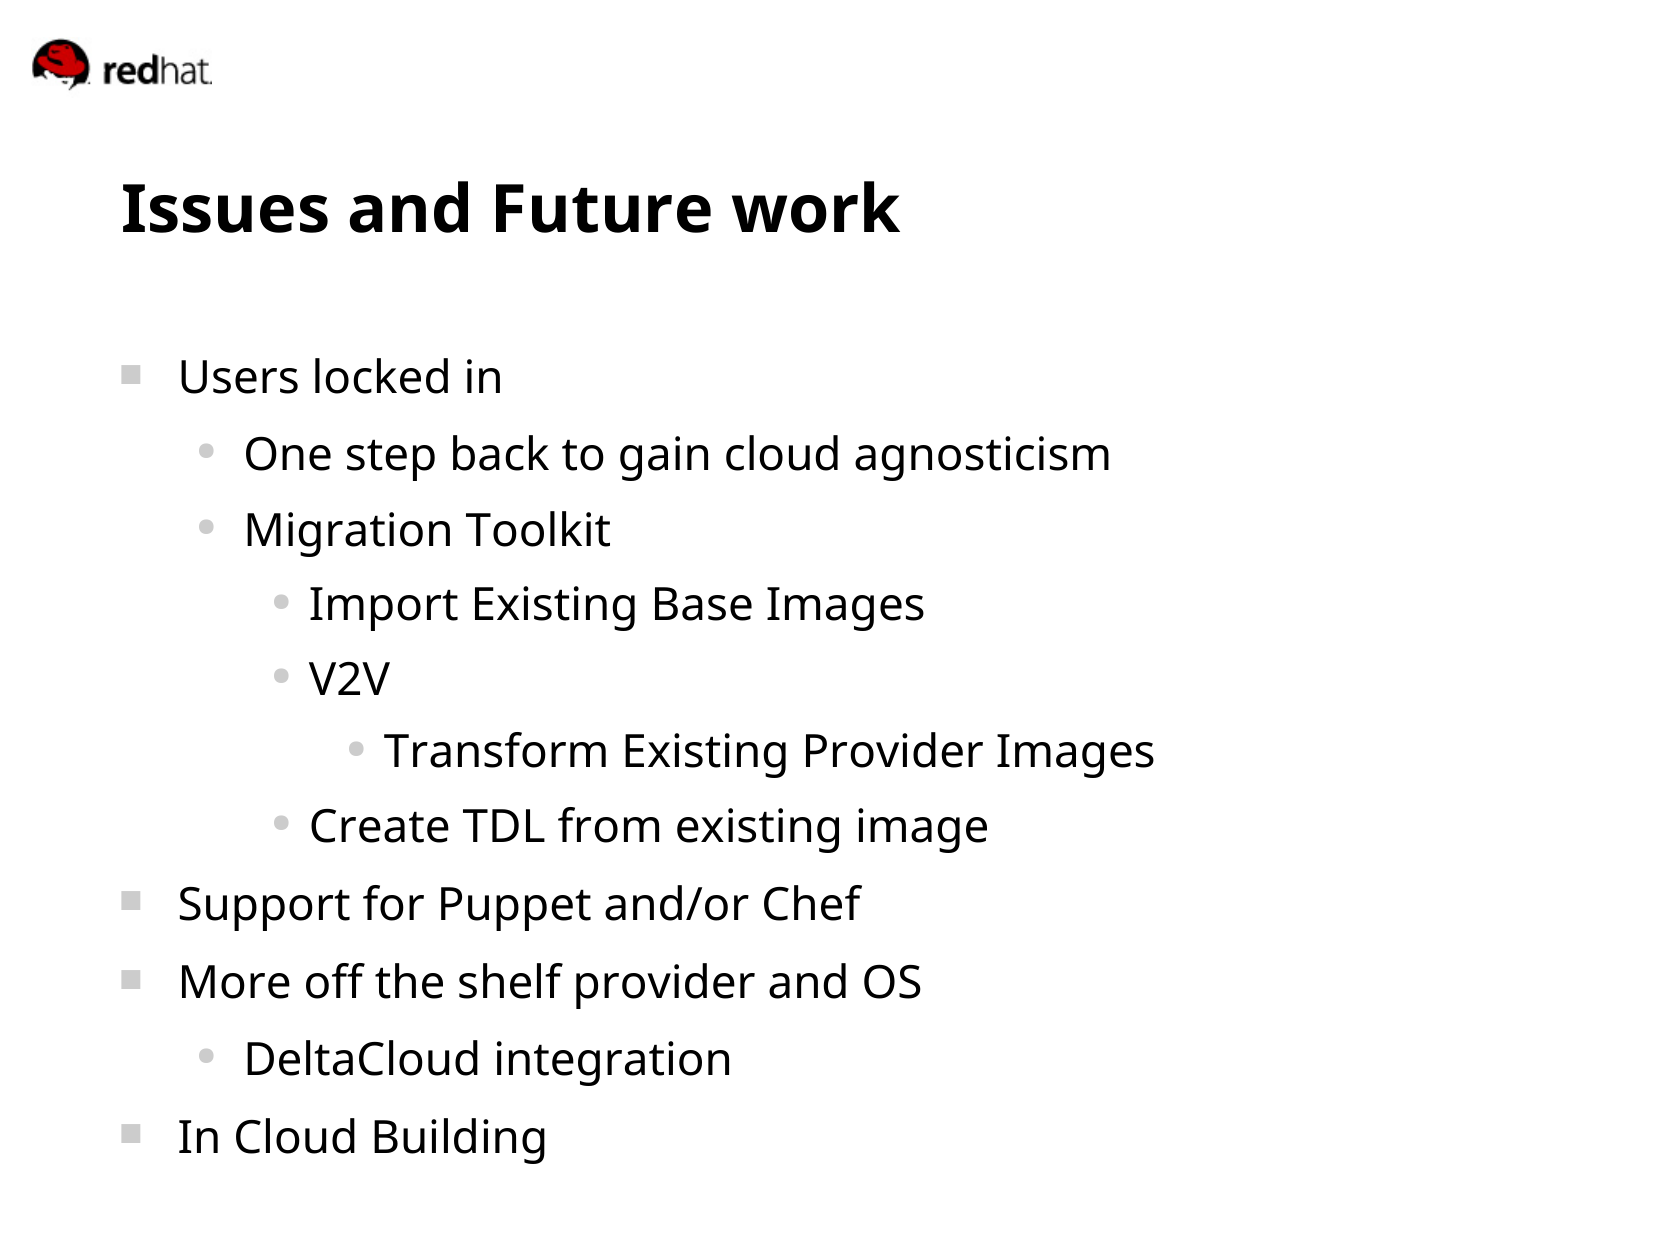

# Issues and Future work
Users locked in
One step back to gain cloud agnosticism
Migration Toolkit
Import Existing Base Images
V2V
Transform Existing Provider Images
Create TDL from existing image
Support for Puppet and/or Chef
More off the shelf provider and OS
DeltaCloud integration
In Cloud Building